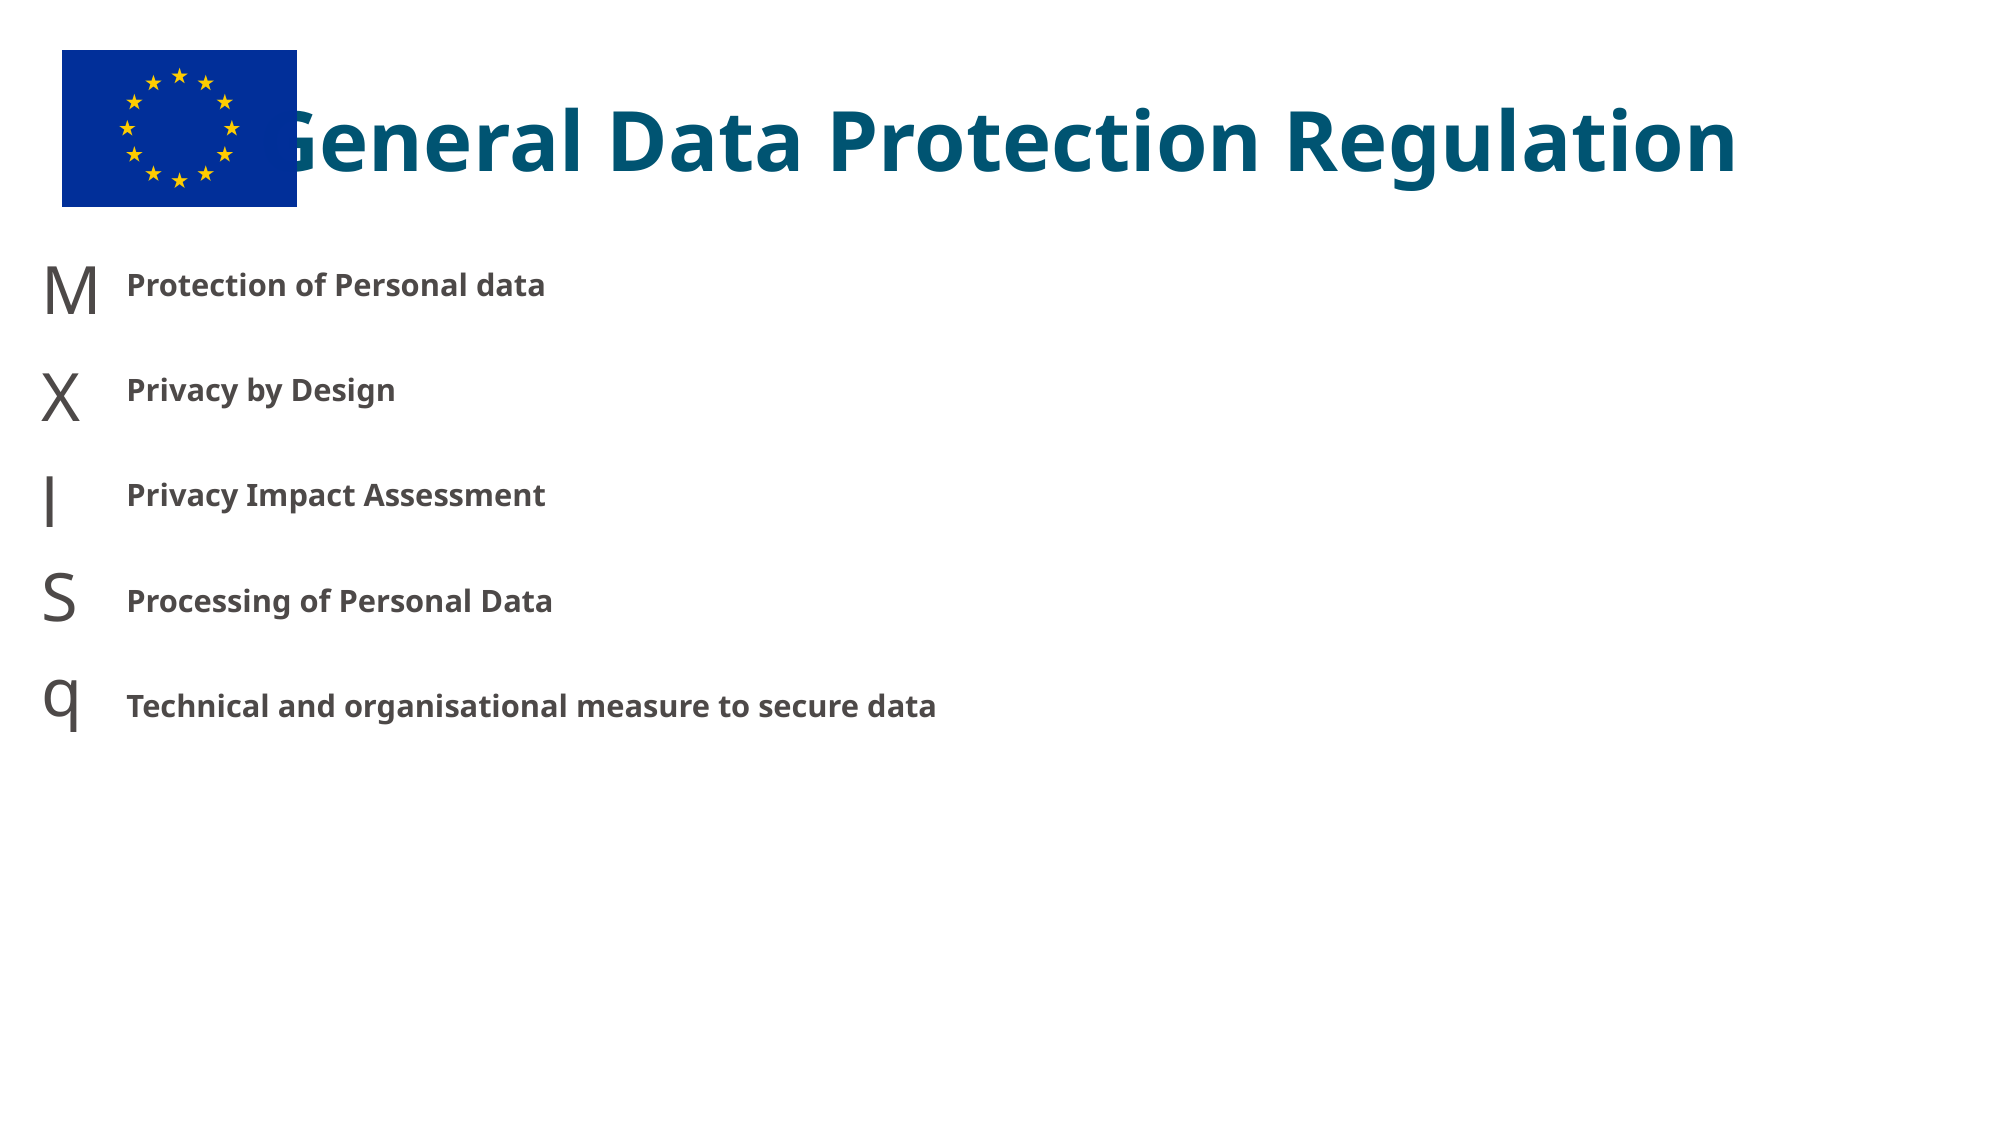

# General Data Protection Regulation
M
Protection of Personal data
Privacy by Design
Privacy Impact Assessment
Processing of Personal Data
Technical and organisational measure to secure data
Records of Processing Activities
Access rights, Right to be forgotten, Right on Information
Fines: up to 20 million €, ... up to 4 % of their total global turnover of the preceding fiscal year, whichever is higher.
X
l
S
q
S
l
$
https://eur-lex.europa.eu/legal-content/EN/TXT/PDF/?uri=OJ:L:2016:119:FULL